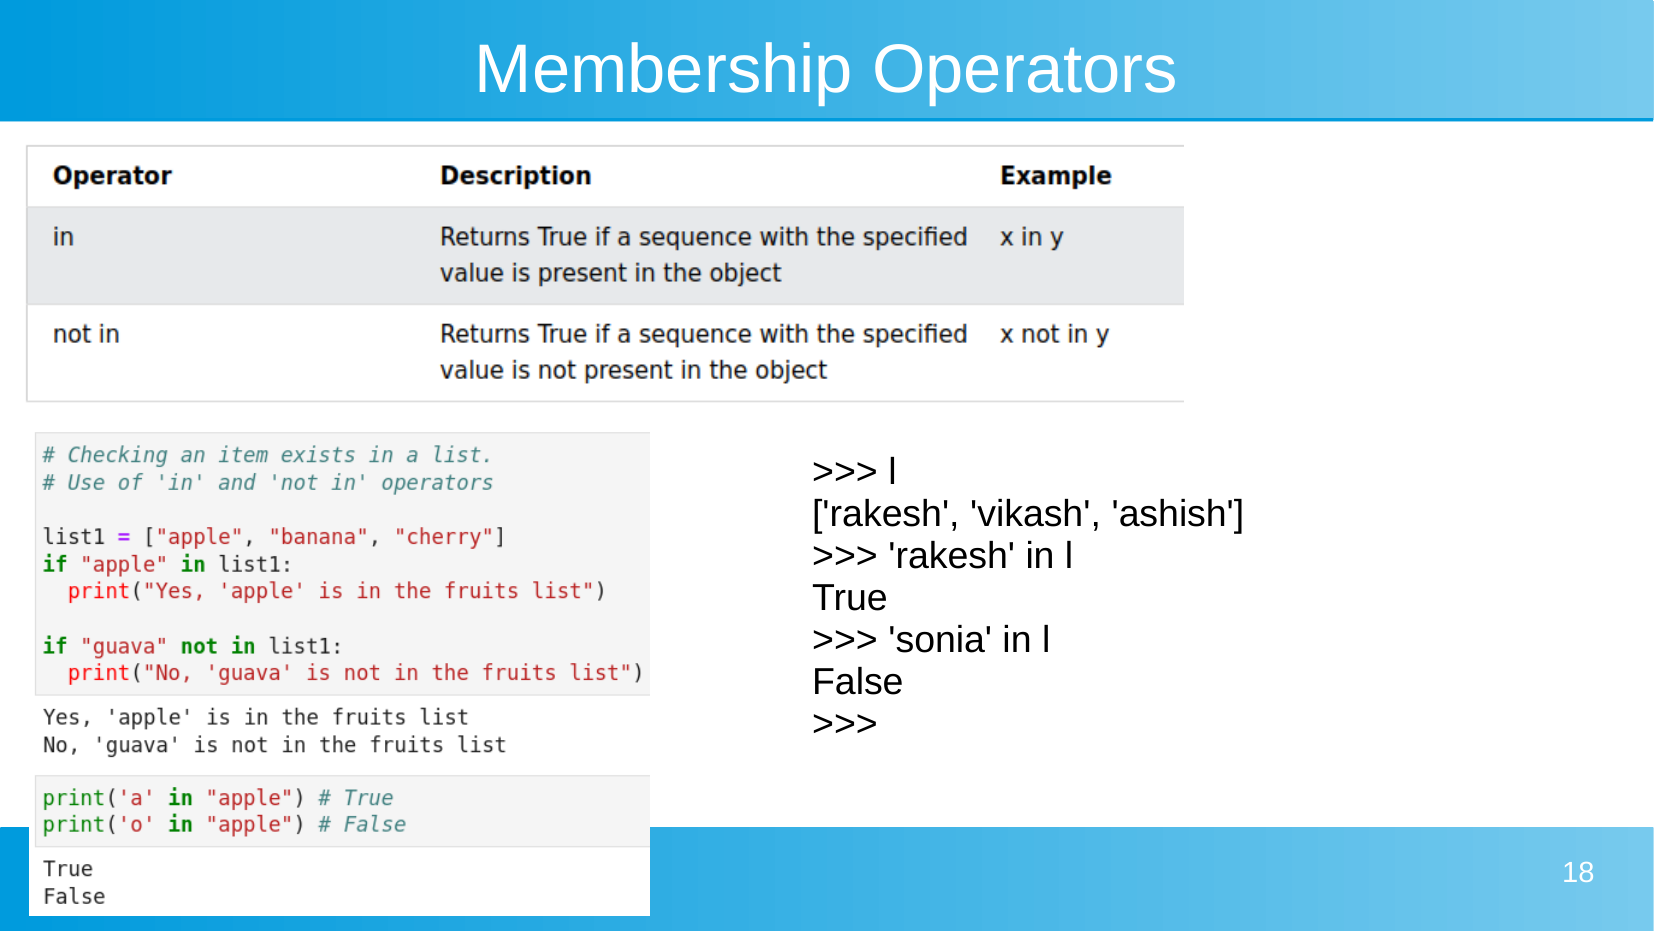

# Membership Operators
>>> l
['rakesh', 'vikash', 'ashish']
>>> 'rakesh' in l
True
>>> 'sonia' in l
False
>>>
18